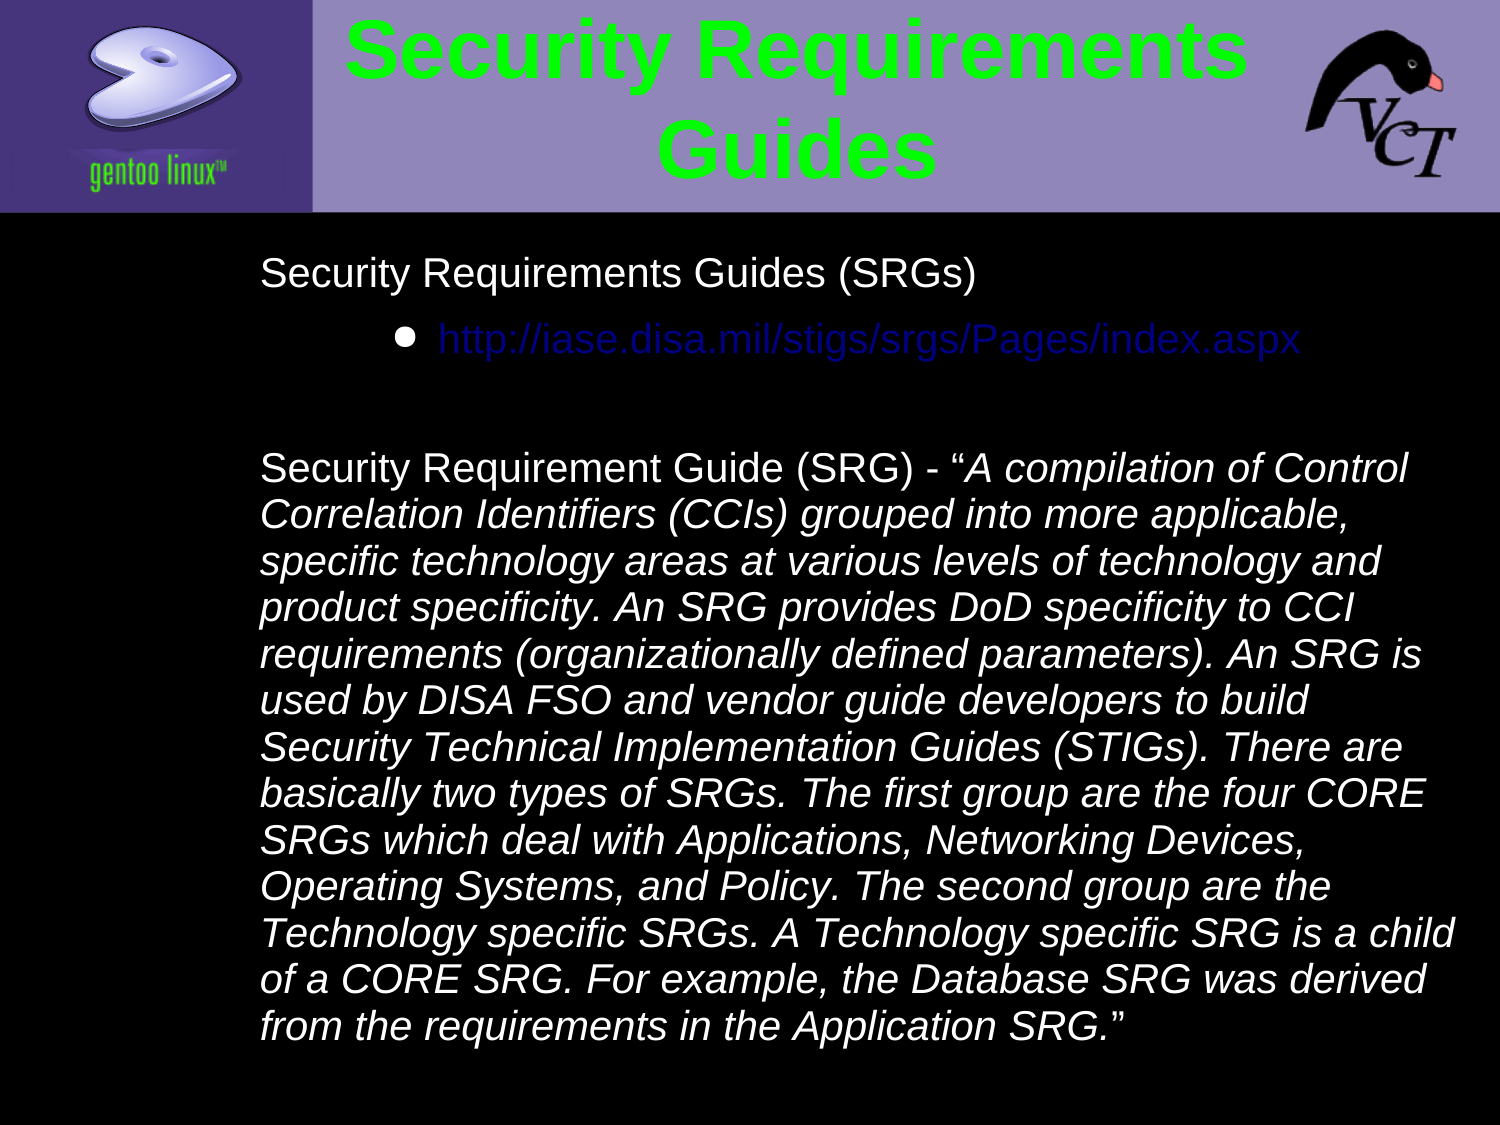

# Security Requirements Guides
Security Requirements Guides (SRGs)
http://iase.disa.mil/stigs/srgs/Pages/index.aspx
Security Requirement Guide (SRG) - “A compilation of Control Correlation Identifiers (CCIs) grouped into more applicable, specific technology areas at various levels of technology and product specificity. An SRG provides DoD specificity to CCI requirements (organizationally defined parameters). An SRG is used by DISA FSO and vendor guide developers to build Security Technical Implementation Guides (STIGs). There are basically two types of SRGs. The first group are the four CORE SRGs which deal with Applications, Networking Devices, Operating Systems, and Policy. The second group are the Technology specific SRGs. A Technology specific SRG is a child of a CORE SRG. For example, the Database SRG was derived from the requirements in the Application SRG.”